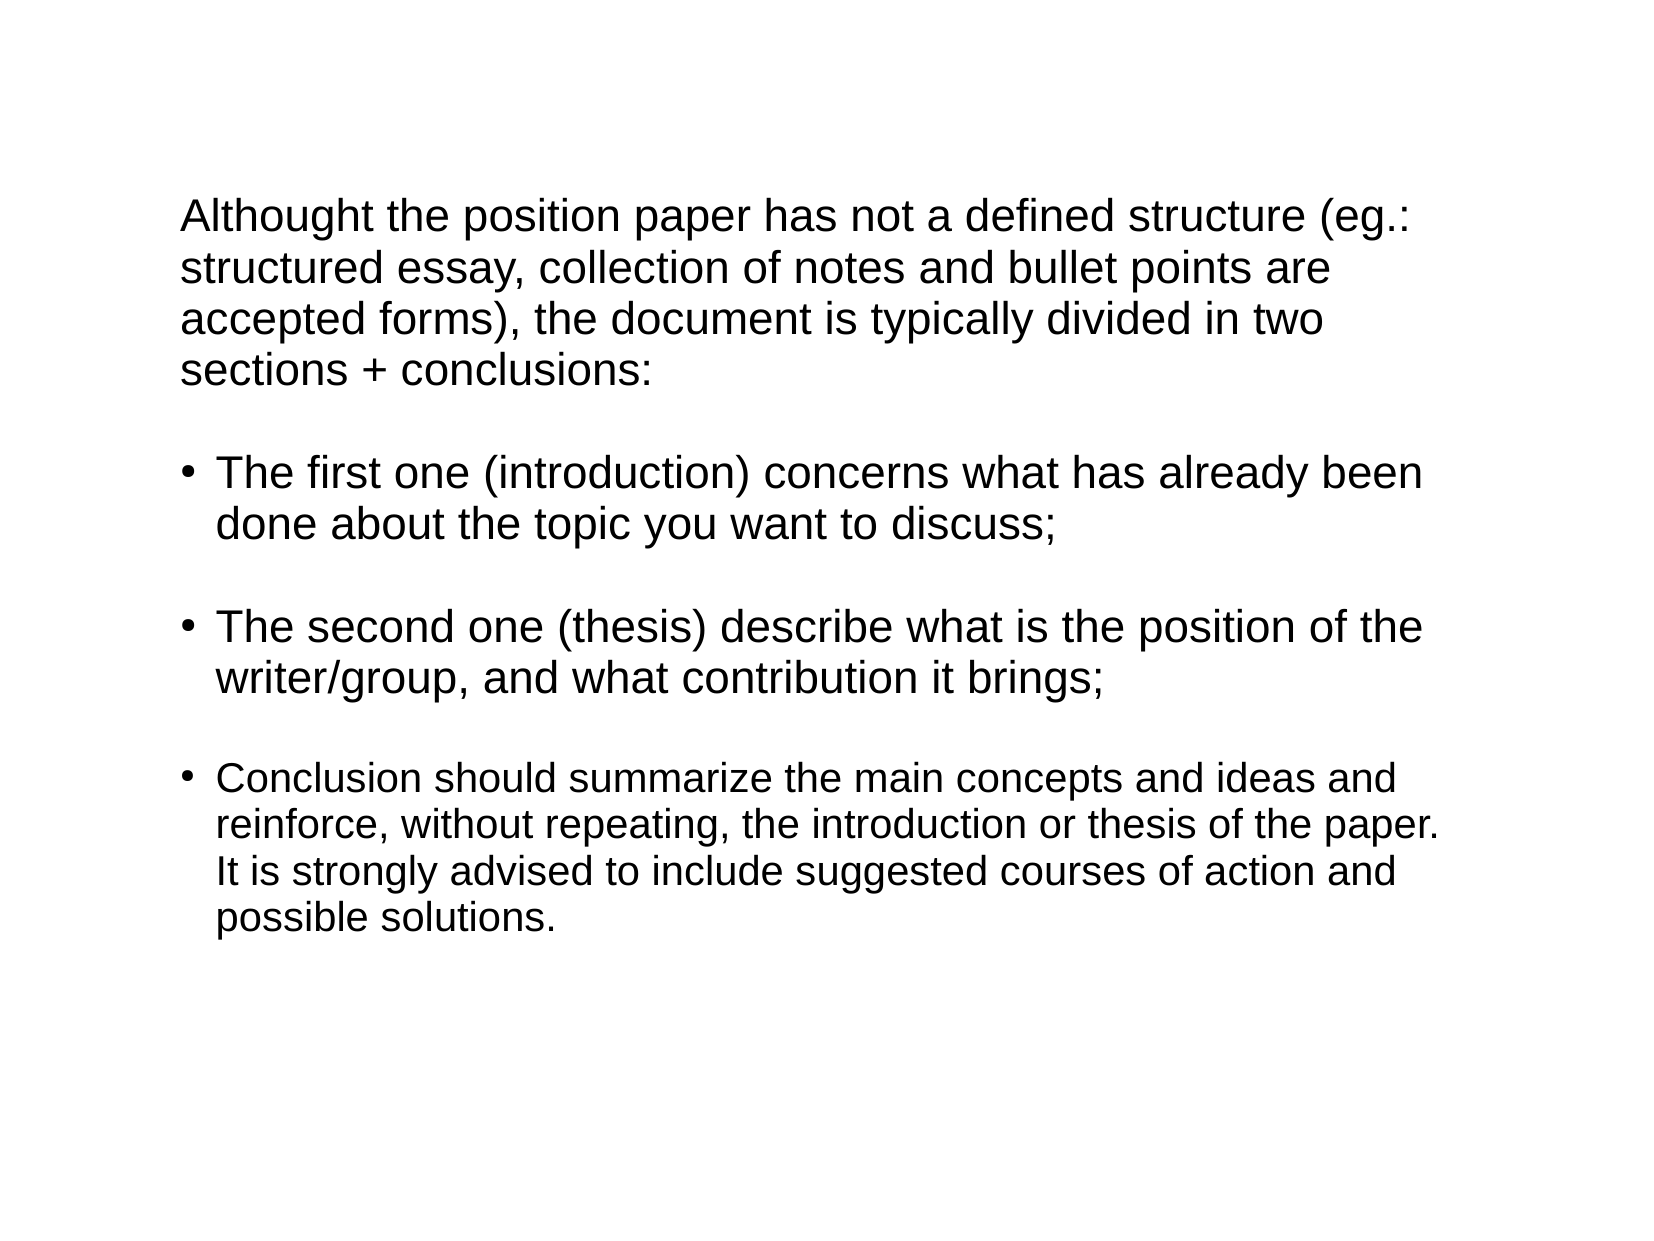

Althought the position paper has not a defined structure (eg.: structured essay, collection of notes and bullet points are accepted forms), the document is typically divided in two sections + conclusions:
The first one (introduction) concerns what has already been done about the topic you want to discuss;
The second one (thesis) describe what is the position of the writer/group, and what contribution it brings;
Conclusion should summarize the main concepts and ideas and reinforce, without repeating, the introduction or thesis of the paper. It is strongly advised to include suggested courses of action and possible solutions.